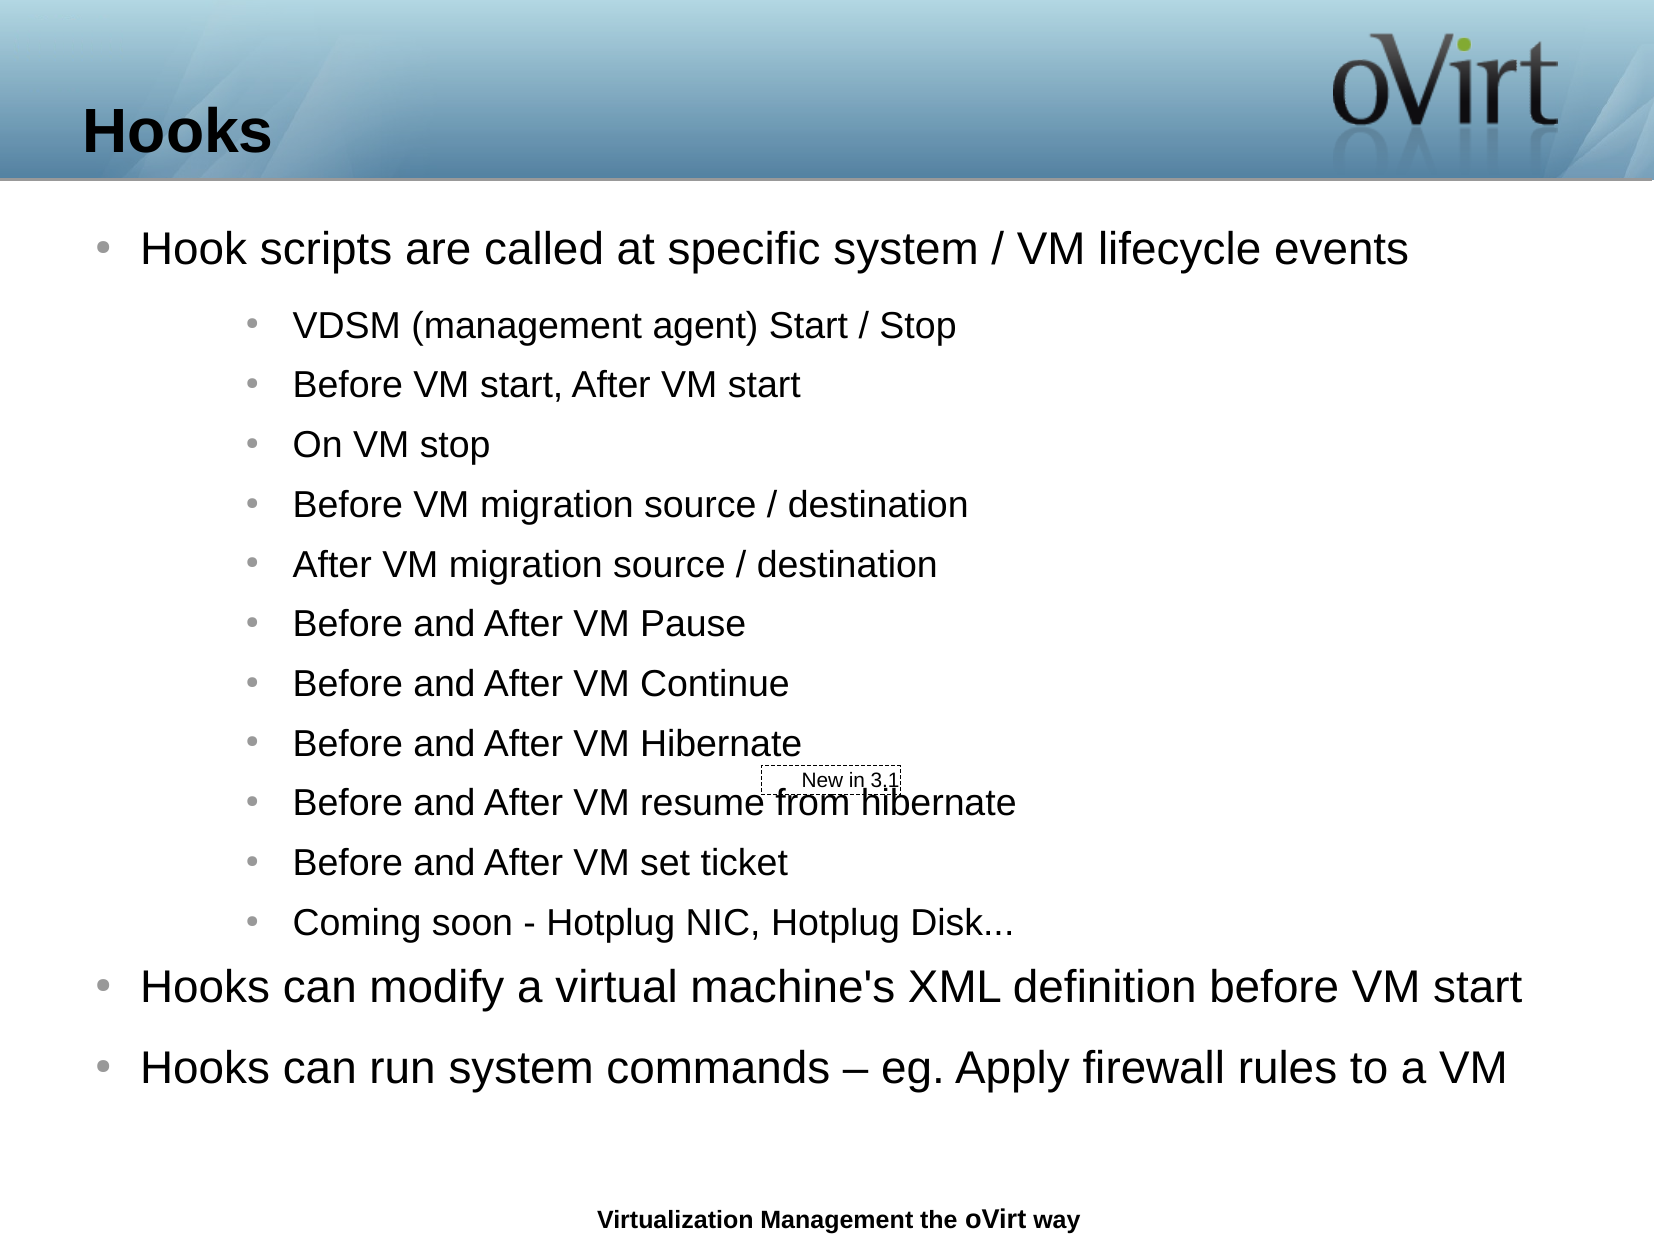

# Hooks
Hook scripts are called at specific system / VM lifecycle events
VDSM (management agent) Start / Stop
Before VM start, After VM start
On VM stop
Before VM migration source / destination
After VM migration source / destination
Before and After VM Pause
Before and After VM Continue
Before and After VM Hibernate
Before and After VM resume from hibernate
Before and After VM set ticket
Coming soon - Hotplug NIC, Hotplug Disk...
Hooks can modify a virtual machine's XML definition before VM start
Hooks can run system commands – eg. Apply firewall rules to a VM
New in 3.1